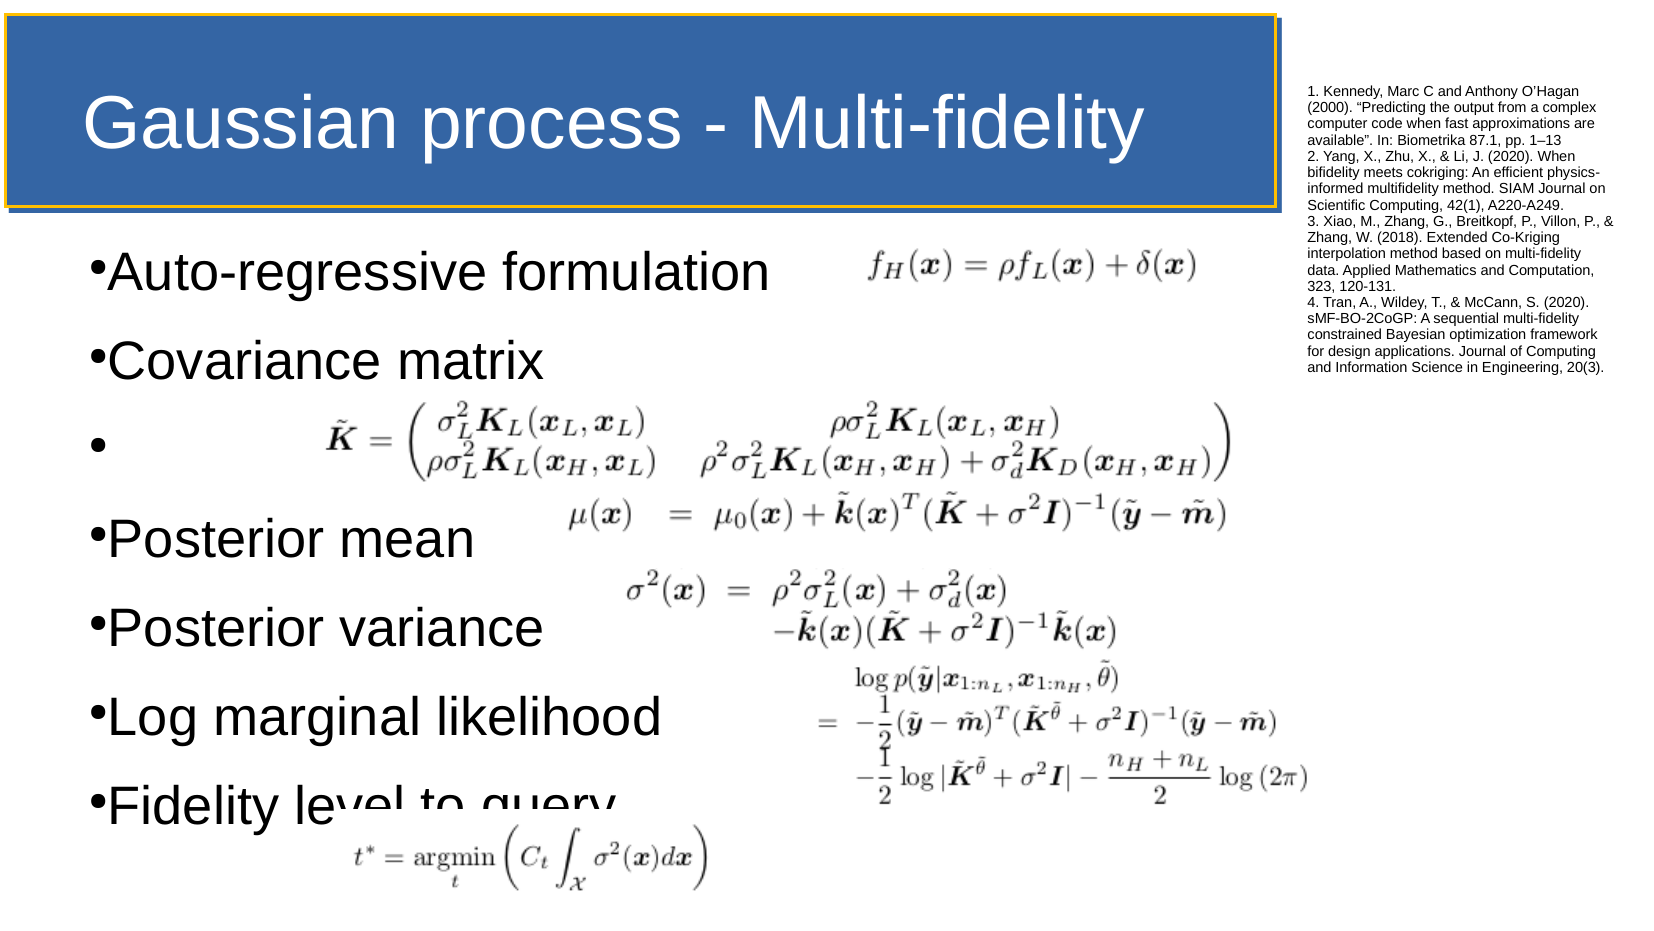

# Gaussian process - Multi-fidelity
1. Kennedy, Marc C and Anthony O’Hagan (2000). “Predicting the output from a complex computer code when fast approximations are available”. In: Biometrika 87.1, pp. 1–13
2. Yang, X., Zhu, X., & Li, J. (2020). When bifidelity meets cokriging: An efficient physics-informed multifidelity method. SIAM Journal on Scientific Computing, 42(1), A220-A249.
3. Xiao, M., Zhang, G., Breitkopf, P., Villon, P., & Zhang, W. (2018). Extended Co-Kriging interpolation method based on multi-fidelity data. Applied Mathematics and Computation, 323, 120-131.
4. Tran, A., Wildey, T., & McCann, S. (2020). sMF-BO-2CoGP: A sequential multi-fidelity constrained Bayesian optimization framework for design applications. Journal of Computing and Information Science in Engineering, 20(3).
Auto-regressive formulation
Covariance matrix
Posterior mean
Posterior variance
Log marginal likelihood
Fidelity level to query